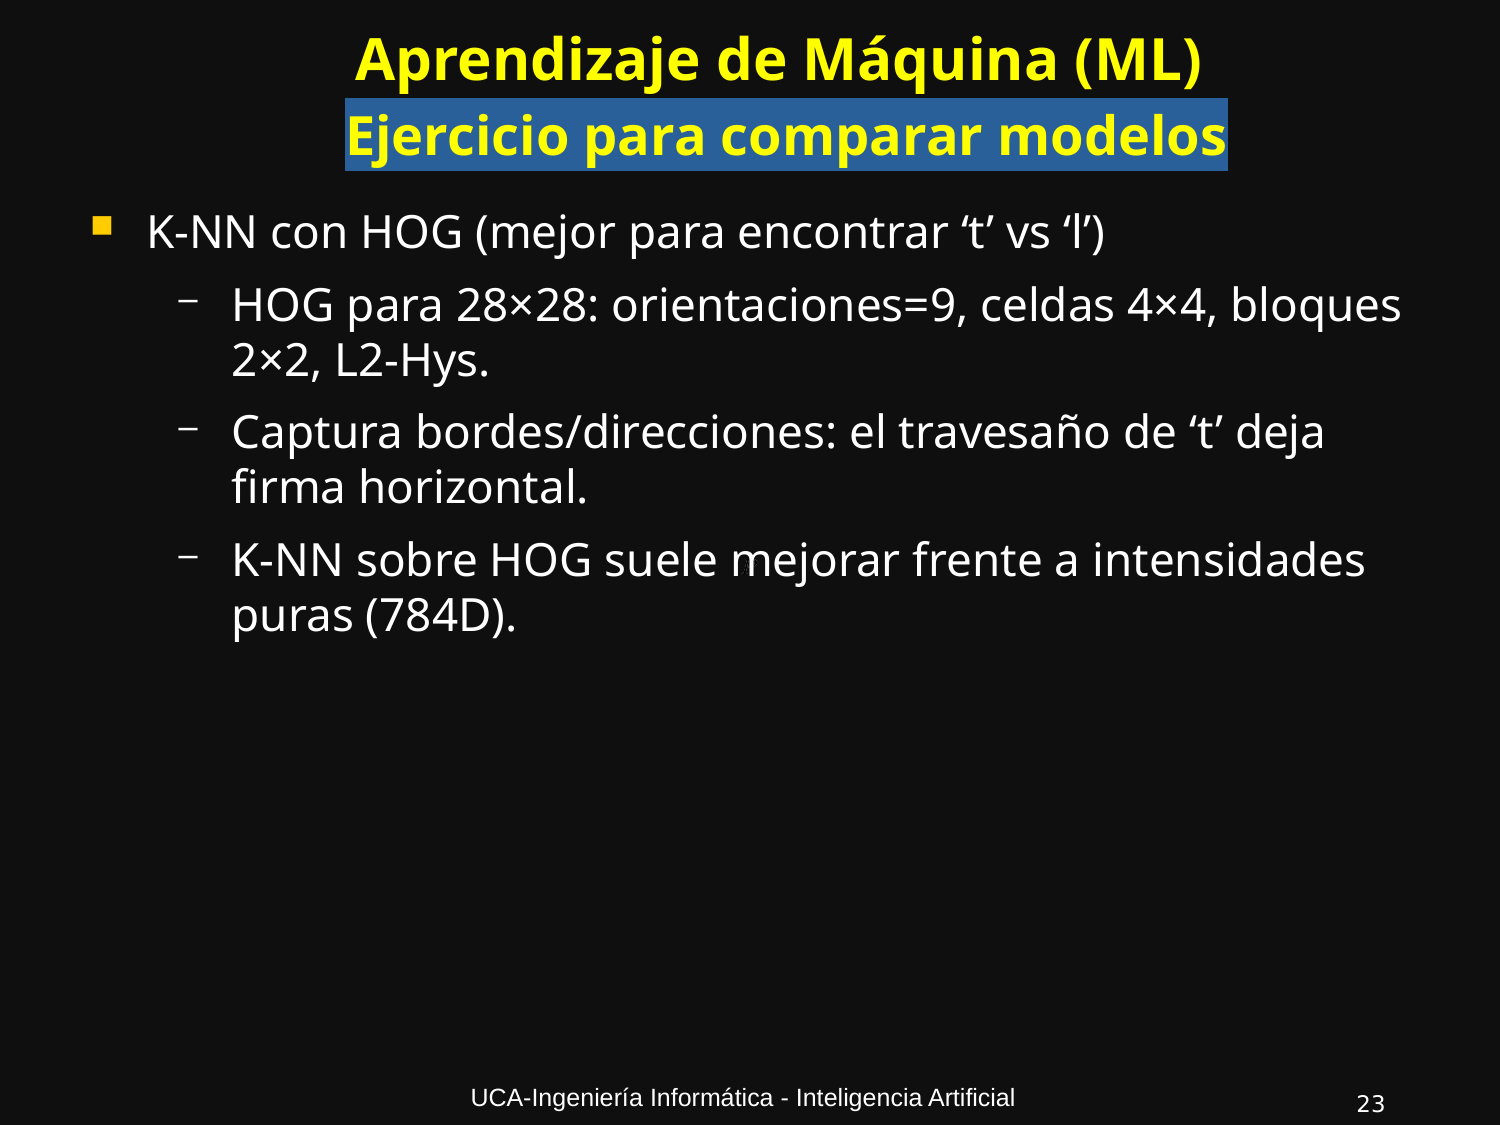

# Aprendizaje de Máquina (ML) Ejercicio para comparar modelos
K-NN con HOG (mejor para encontrar ‘t’ vs ‘l’)
HOG para 28×28: orientaciones=9, celdas 4×4, bloques 2×2, L2-Hys.
Captura bordes/direcciones: el travesaño de ‘t’ deja firma horizontal.
K-NN sobre HOG suele mejorar frente a intensidades puras (784D).